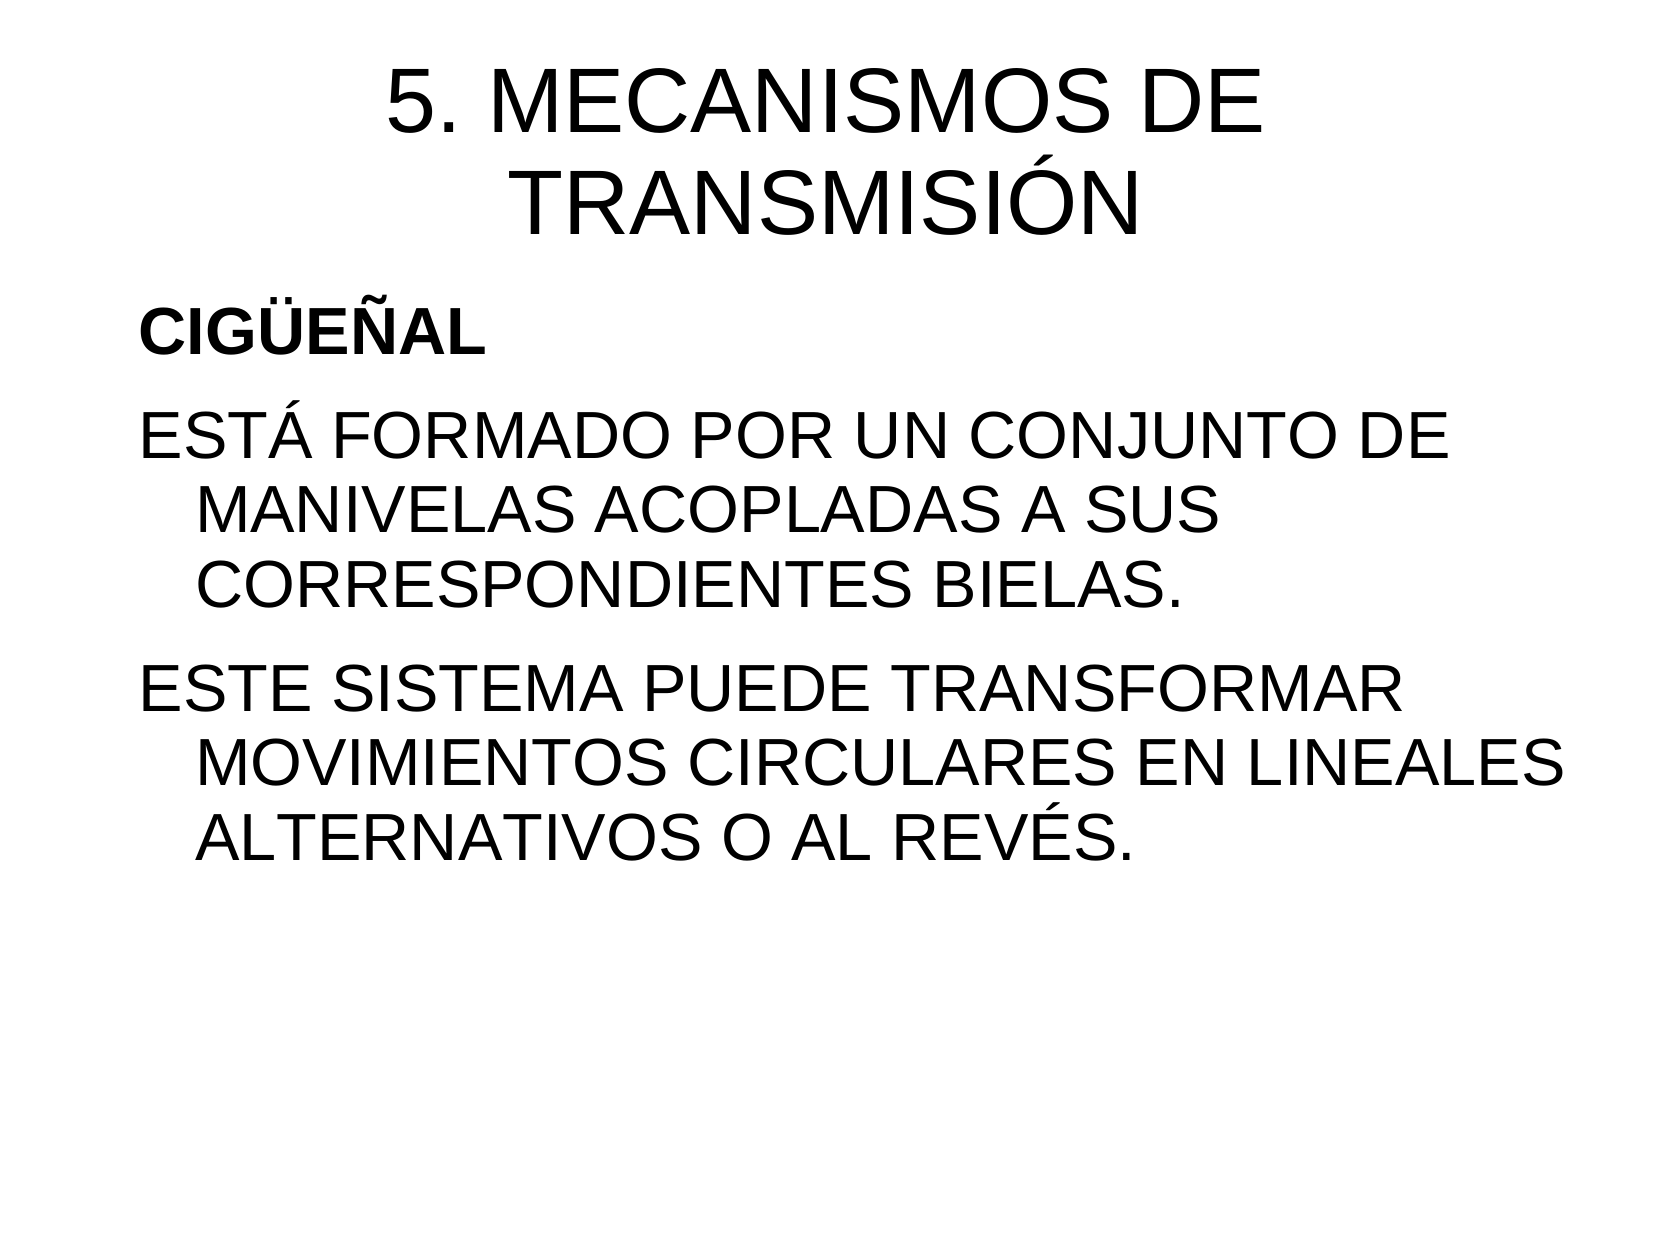

# 5. MECANISMOS DE TRANSMISIÓN
CIGÜEÑAL
ESTÁ FORMADO POR UN CONJUNTO DE MANIVELAS ACOPLADAS A SUS CORRESPONDIENTES BIELAS.
ESTE SISTEMA PUEDE TRANSFORMAR MOVIMIENTOS CIRCULARES EN LINEALES ALTERNATIVOS O AL REVÉS.